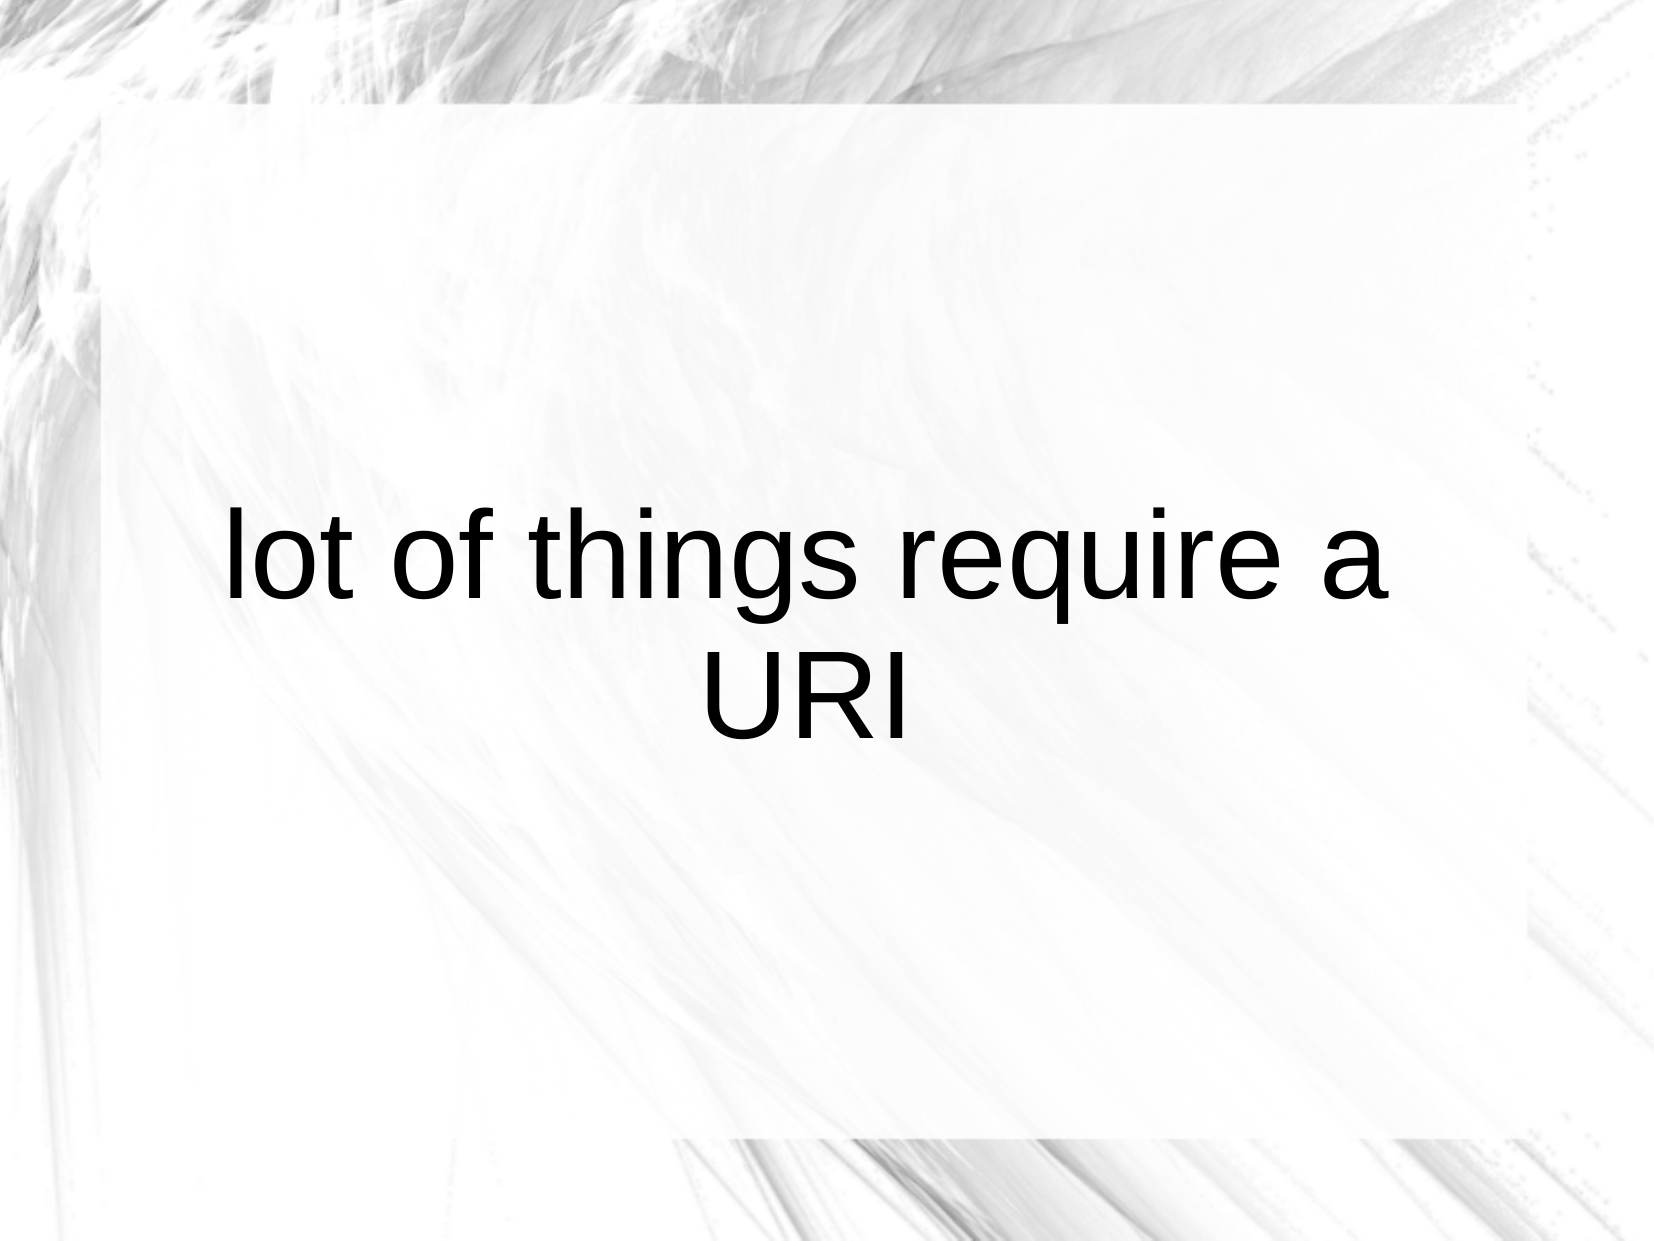

# lot of things require a URI